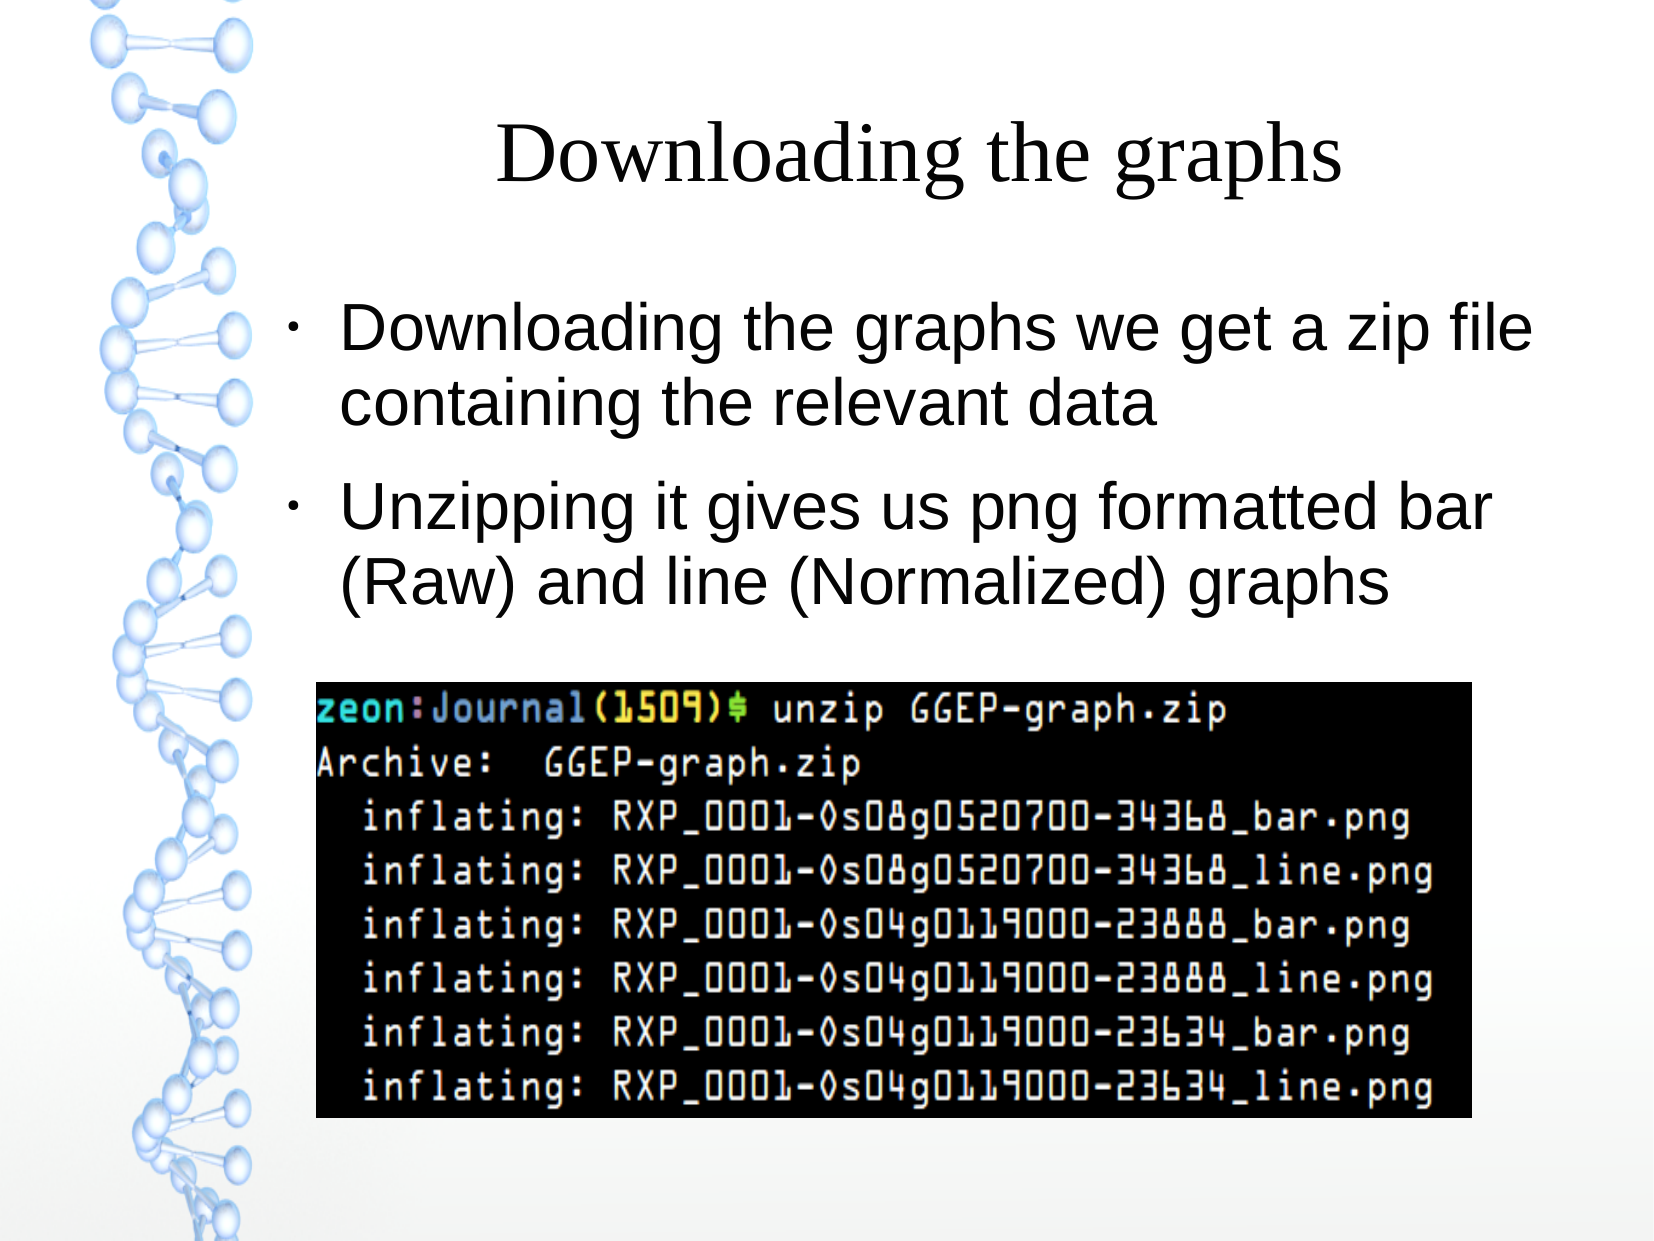

# Downloading the graphs
Downloading the graphs we get a zip file containing the relevant data
Unzipping it gives us png formatted bar (Raw) and line (Normalized) graphs